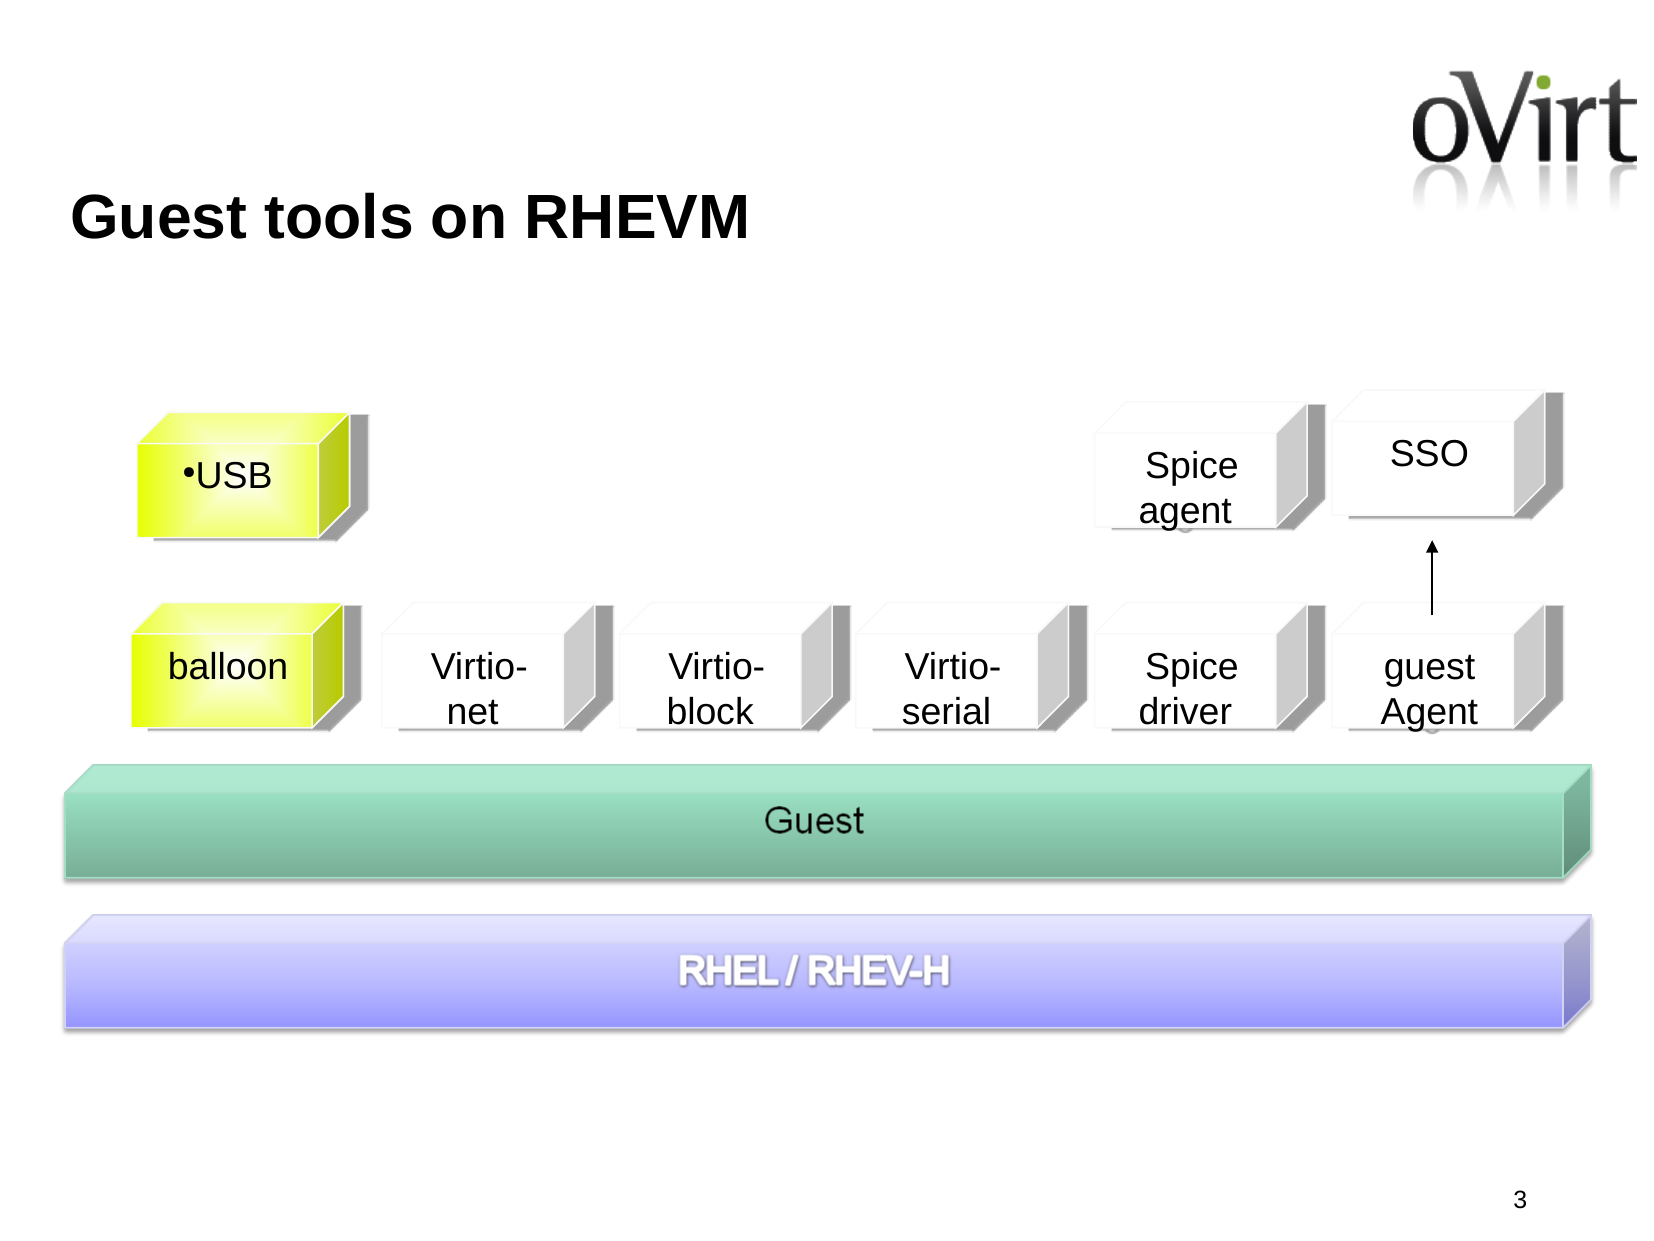

#
Guest tools on RHEVM
SSO
Spice agent
USB
Virtio-net
Virtio-block
Spice driver
guest
Agent
balloon
Virtio-serial